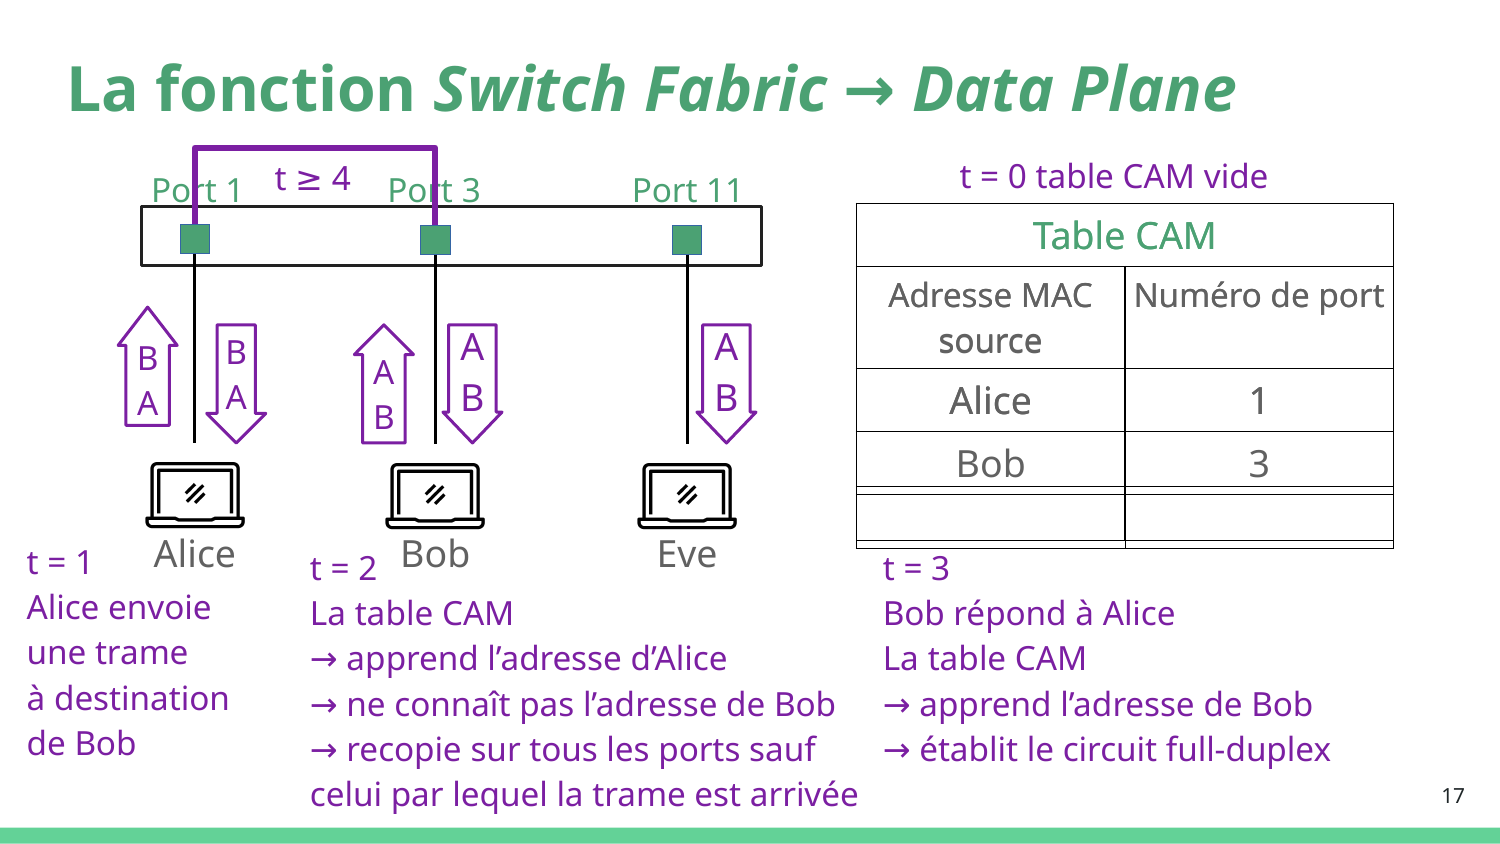

# La fonction Switch Fabric → Data Plane
t = 0 table CAM vide
t ≥ 4
Port 1
Port 3
Port 11
| Table CAM | |
| --- | --- |
| Adresse MAC source | Numéro de port |
| Alice | 1 |
| | |
| | |
| Table CAM | |
| --- | --- |
| Adresse MAC source | Numéro de port |
| Alice | 1 |
| Bob | 3 |
| | |
B
A
t = 1
Alice envoie
une trame
à destination
de Bob
B
A
A
B
A
B
A
B
Alice
Bob
Eve
t = 2
La table CAM
→ apprend l’adresse d’Alice
→ ne connaît pas l’adresse de Bob
→ recopie sur tous les ports sauf
celui par lequel la trame est arrivée
t = 3
Bob répond à Alice
La table CAM
→ apprend l’adresse de Bob
→ établit le circuit full-duplex